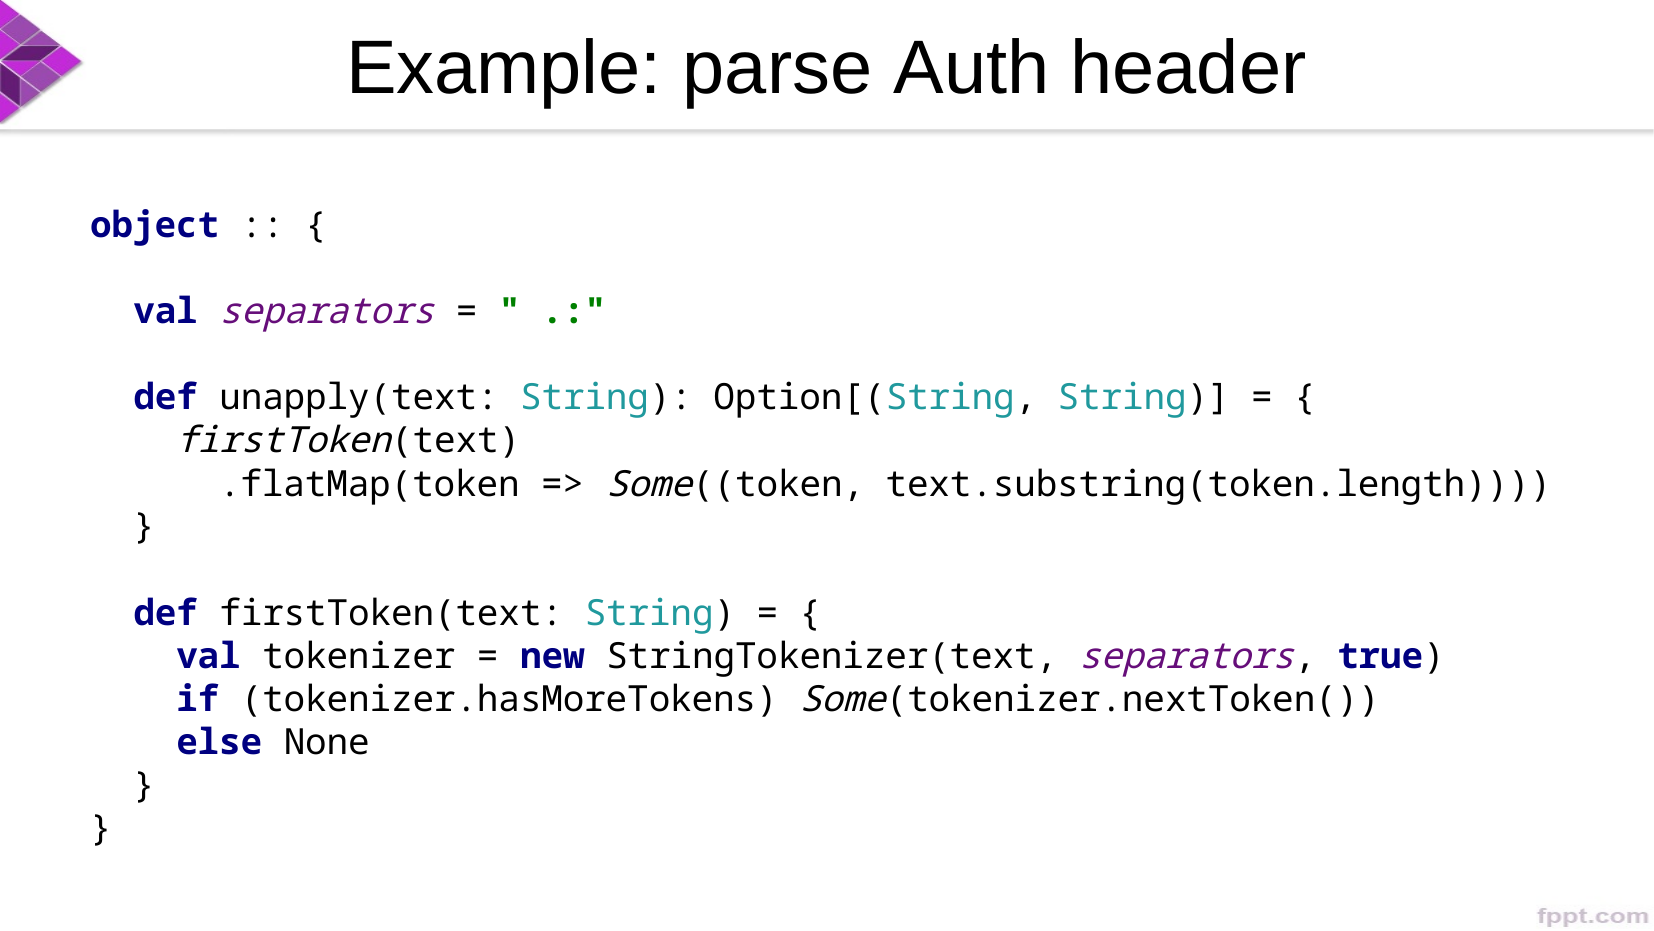

# Example: parse Auth header
object :: {
 val separators = " .:"
 def unapply(text: String): Option[(String, String)] = {
 firstToken(text)
 .flatMap(token => Some((token, text.substring(token.length))))
 }
 def firstToken(text: String) = {
 val tokenizer = new StringTokenizer(text, separators, true)
 if (tokenizer.hasMoreTokens) Some(tokenizer.nextToken())
 else None
 }
}